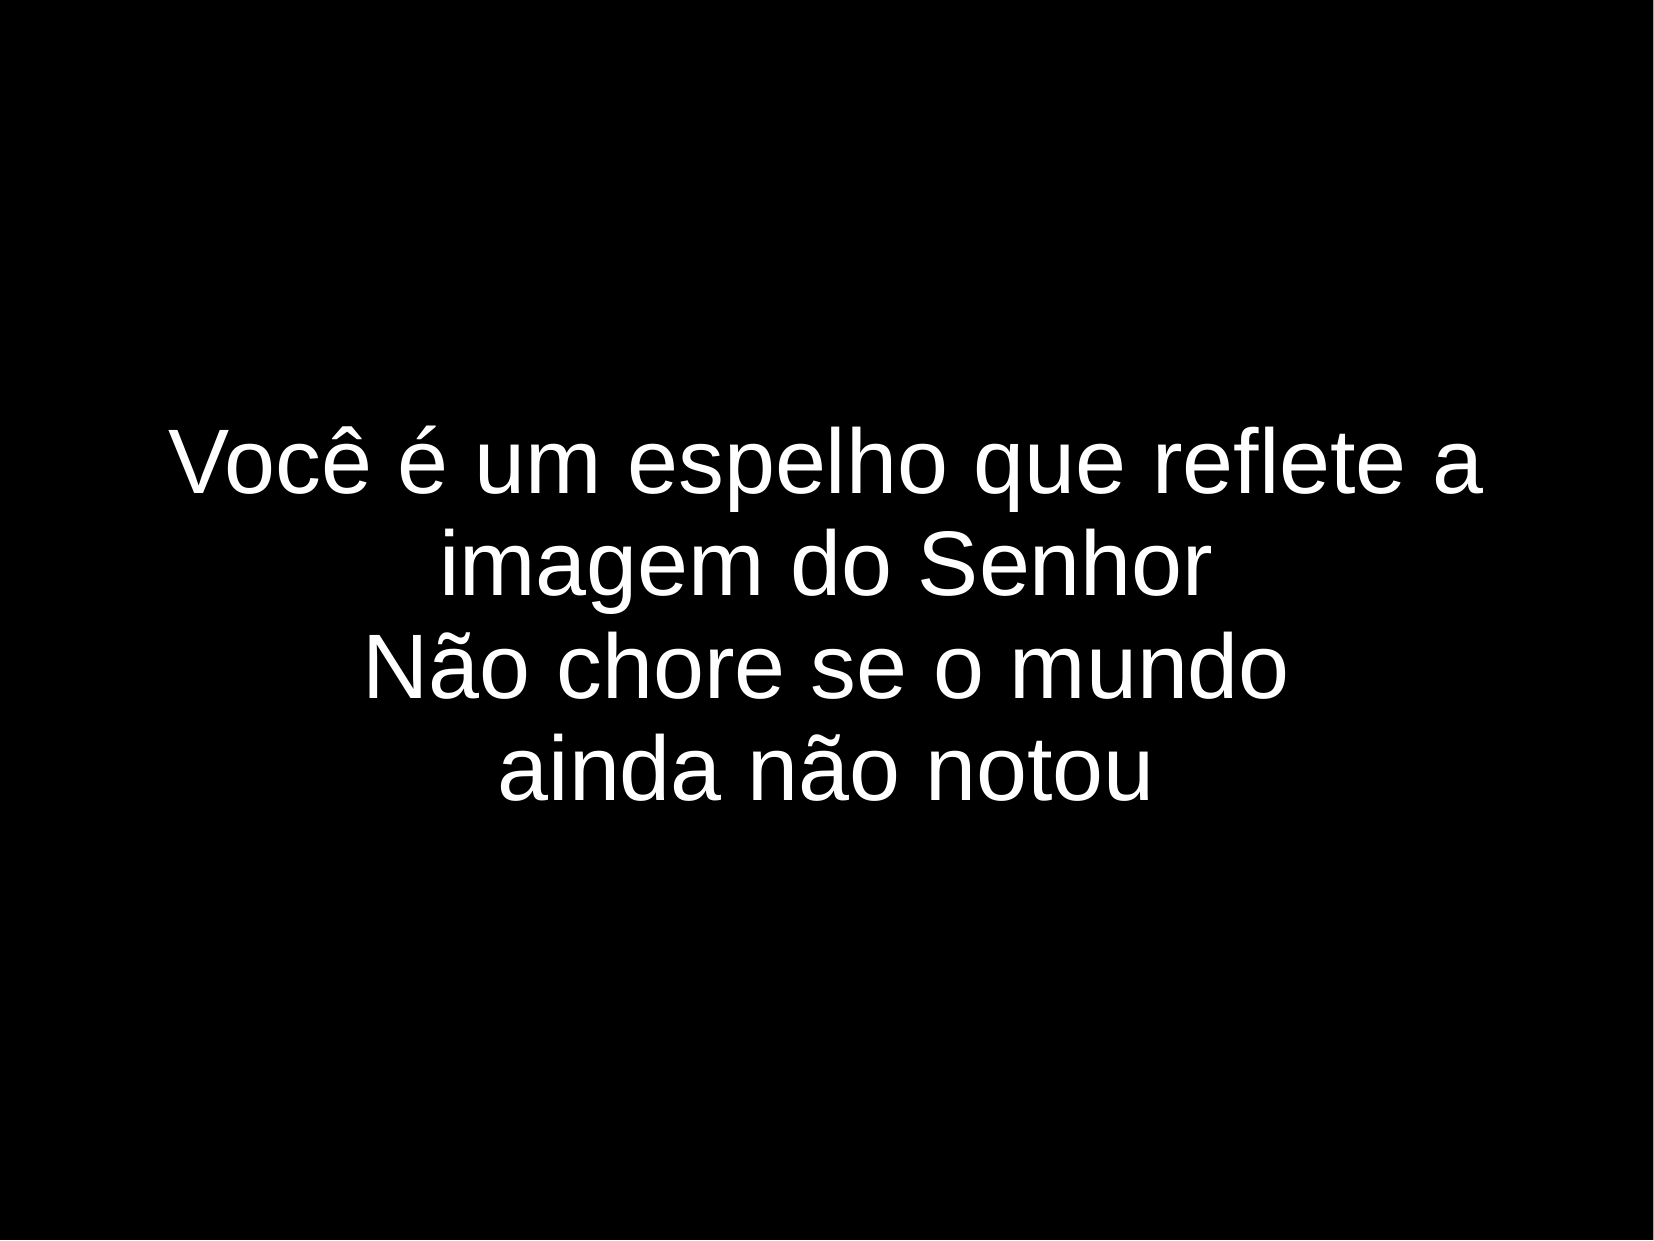

# Você é um espelho que reflete a imagem do Senhor
Não chore se o mundo
ainda não notou